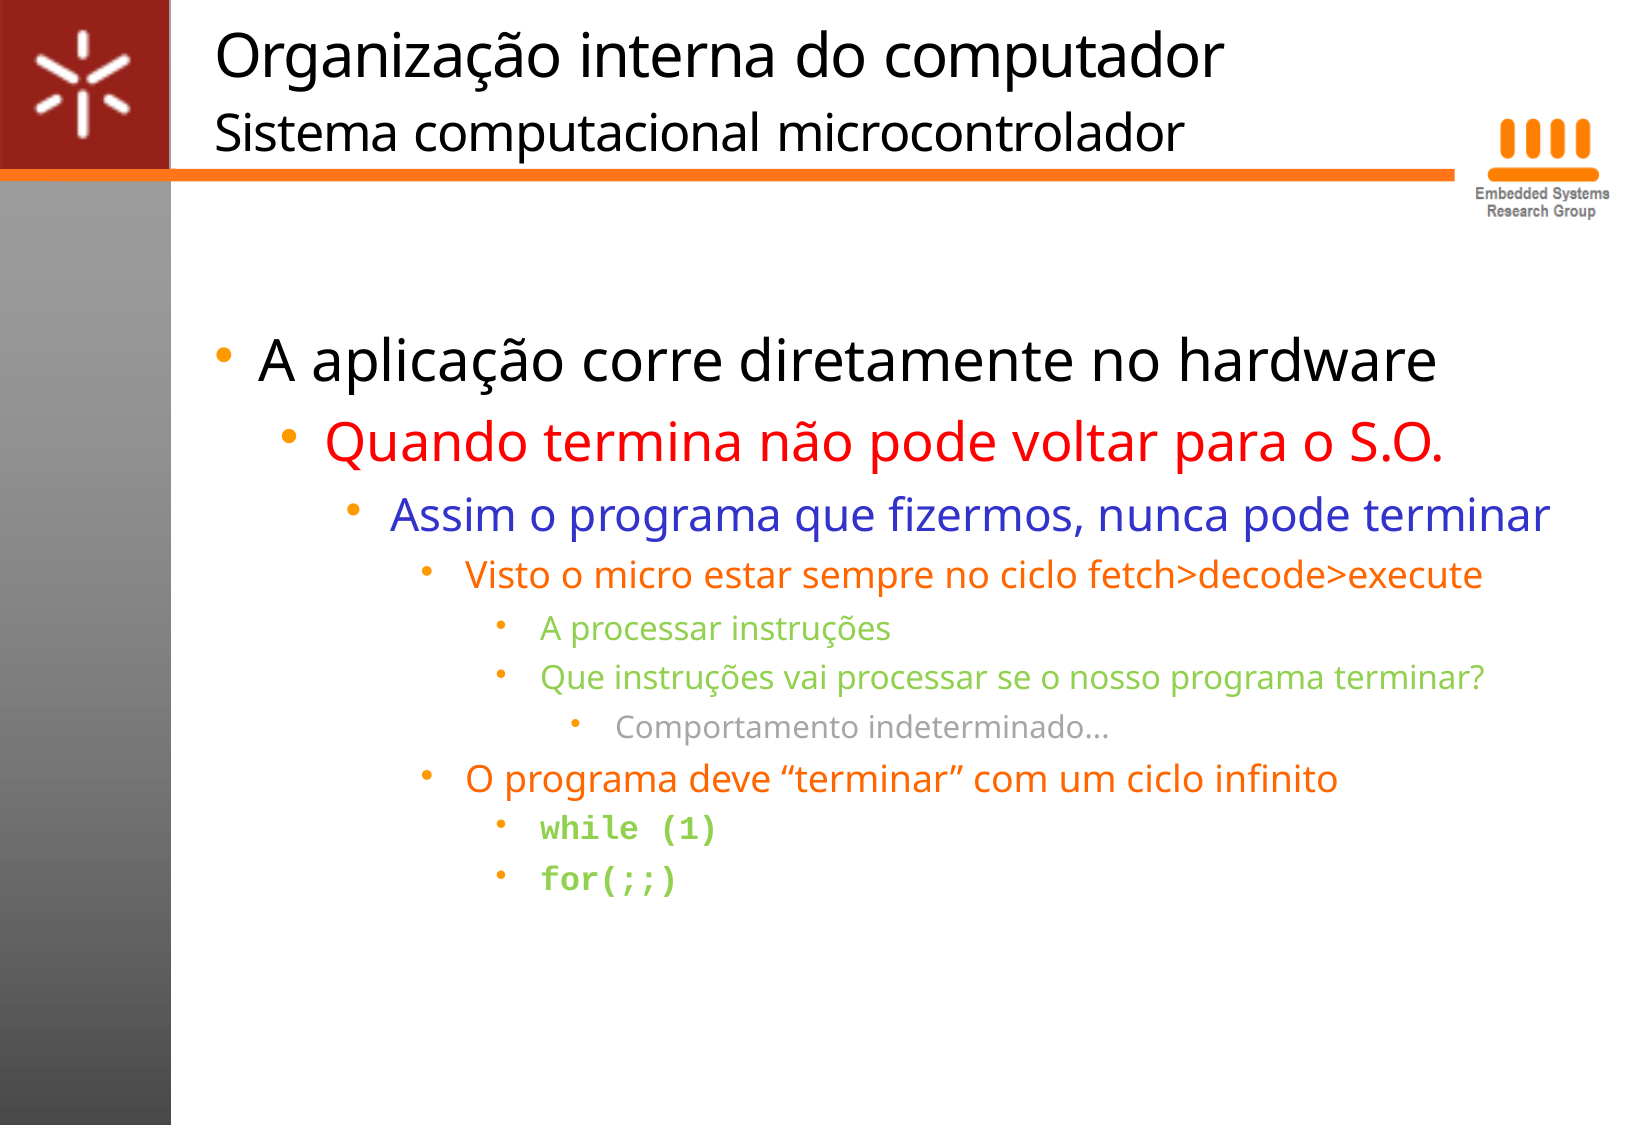

# Organização interna do computador Sistema computacional microcontrolador
A aplicação corre diretamente no hardware
Quando termina não pode voltar para o S.O.
Assim o programa que fizermos, nunca pode terminar
Visto o micro estar sempre no ciclo fetch>decode>execute
A processar instruções
Que instruções vai processar se o nosso programa terminar?
Comportamento indeterminado...
O programa deve “terminar” com um ciclo infinito
while (1)
for(;;)